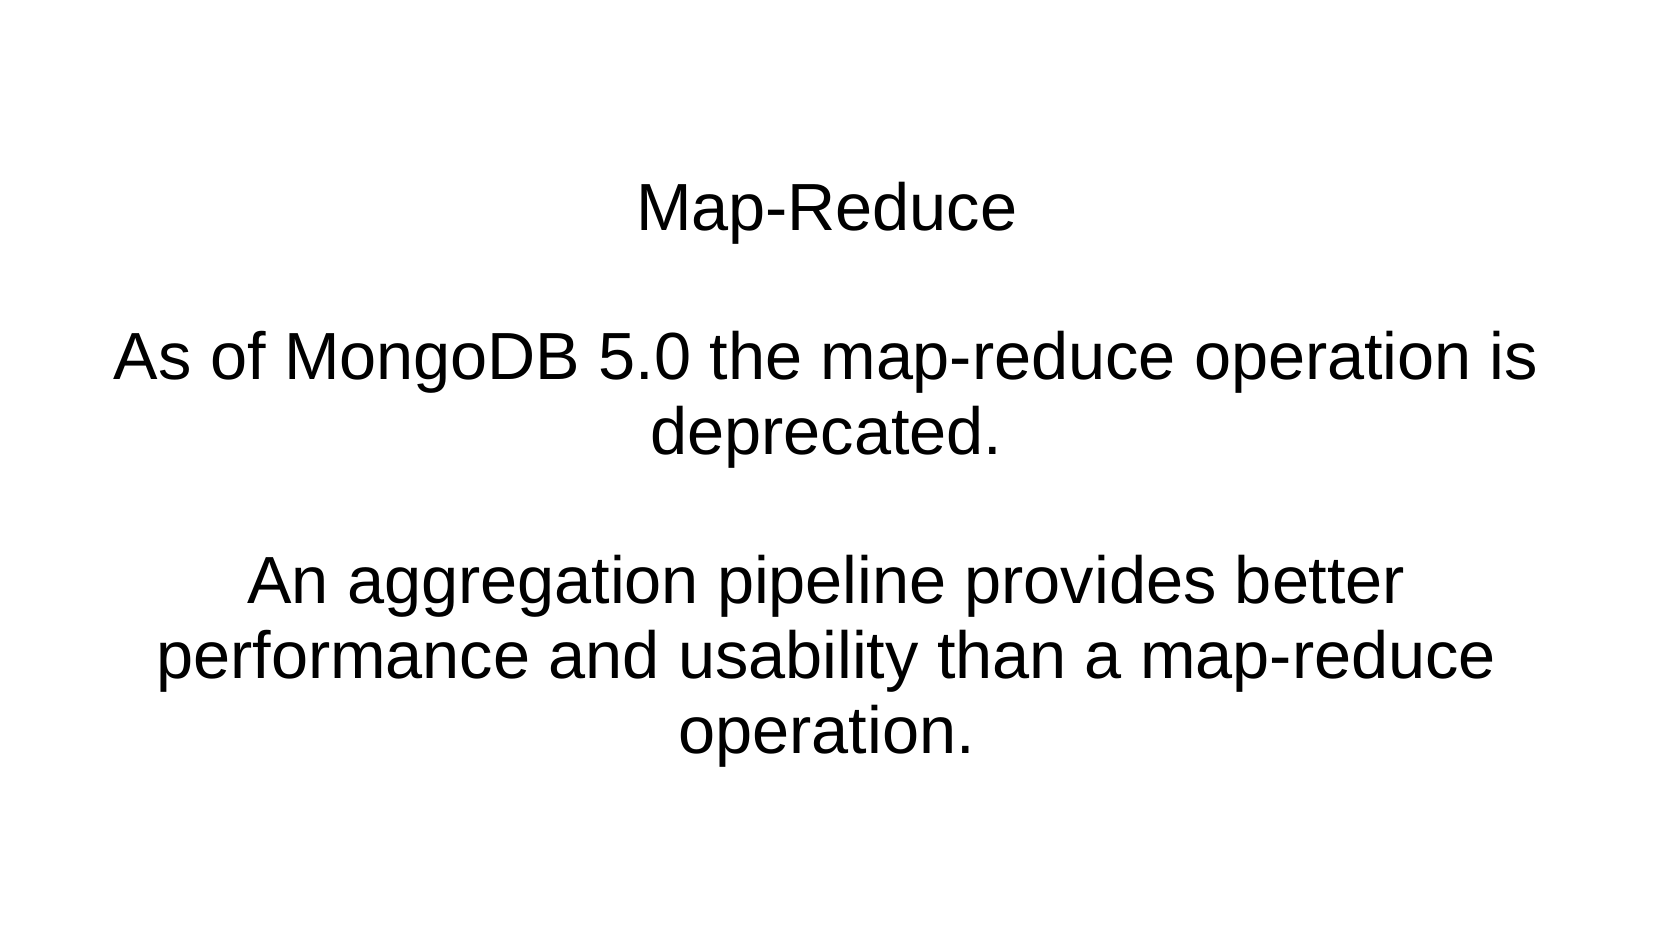

# Map-Reduce
As of MongoDB 5.0 the map-reduce operation is deprecated.
An aggregation pipeline provides better performance and usability than a map-reduce operation.